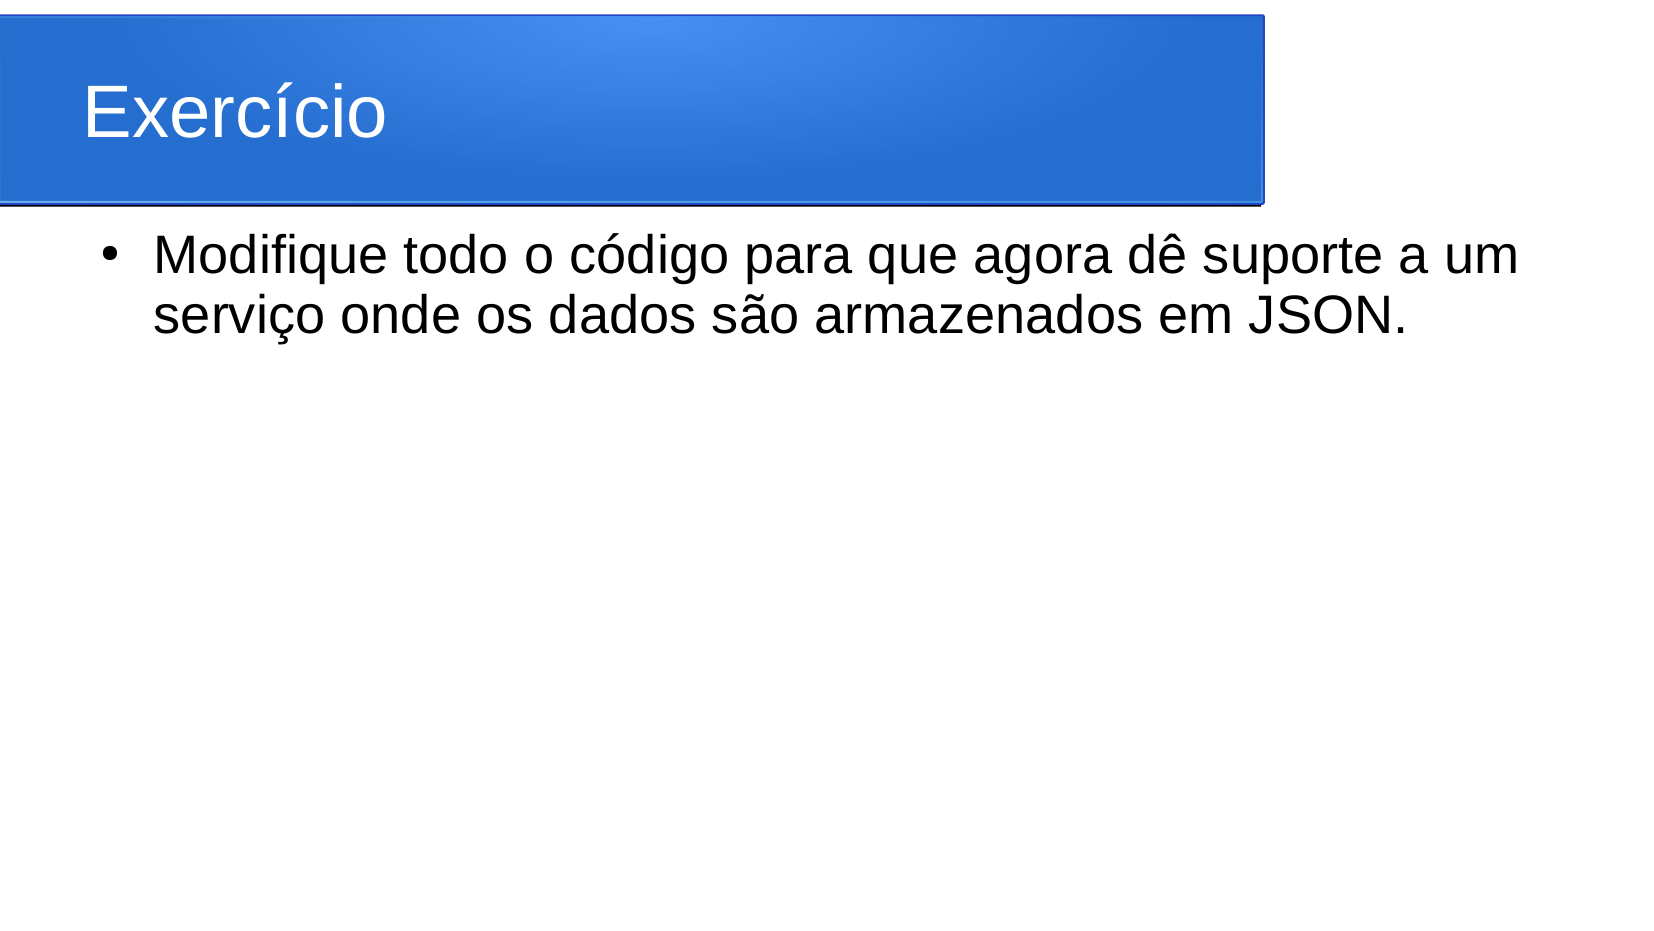

# Exercício
Modifique todo o código para que agora dê suporte a um serviço onde os dados são armazenados em JSON.